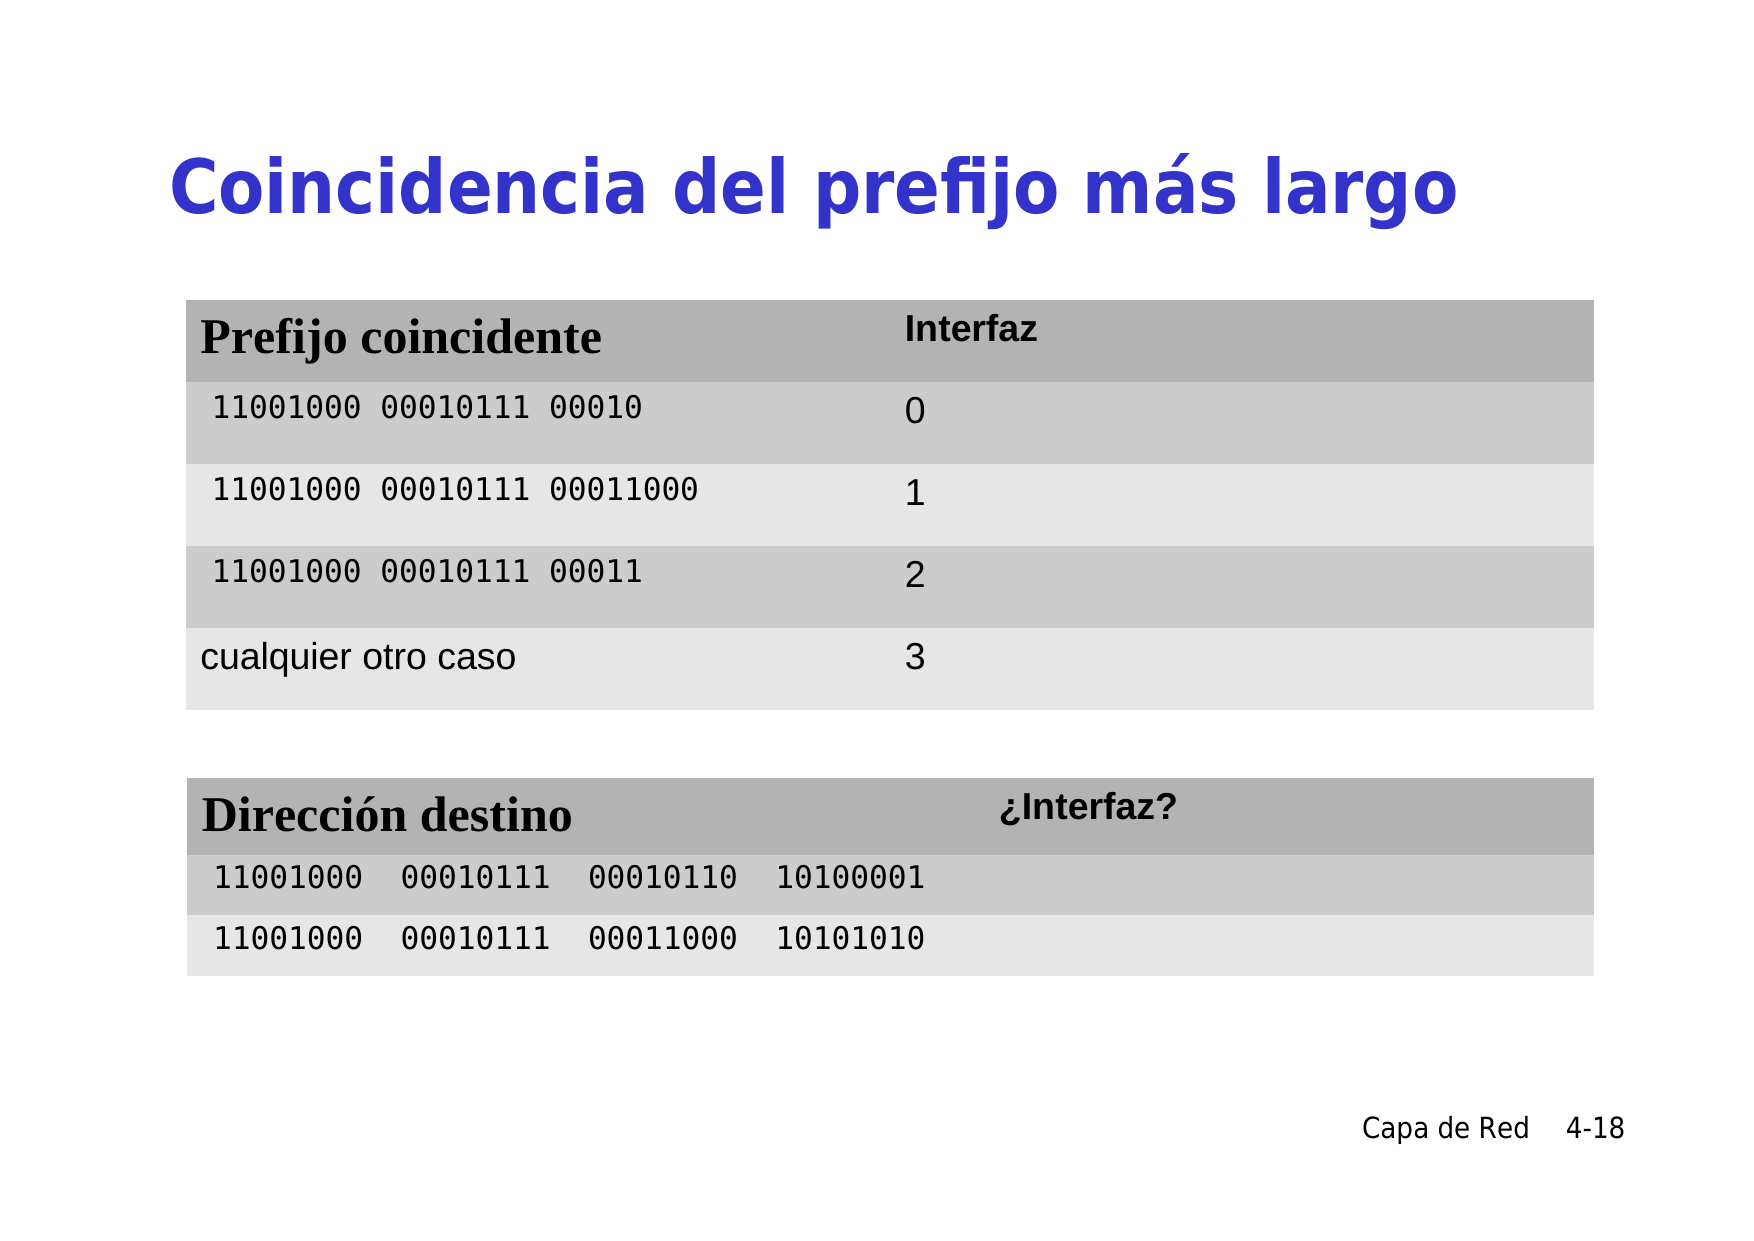

# Coincidencia del prefijo más largo
| Prefijo coincidente | Interfaz |
| --- | --- |
| 11001000 00010111 00010 | 0 |
| 11001000 00010111 00011000 | 1 |
| 11001000 00010111 00011 | 2 |
| cualquier otro caso | 3 |
| Dirección destino | ¿Interfaz? |
| --- | --- |
| 11001000 00010111 00010110 10100001 | |
| 11001000 00010111 00011000 10101010 | |